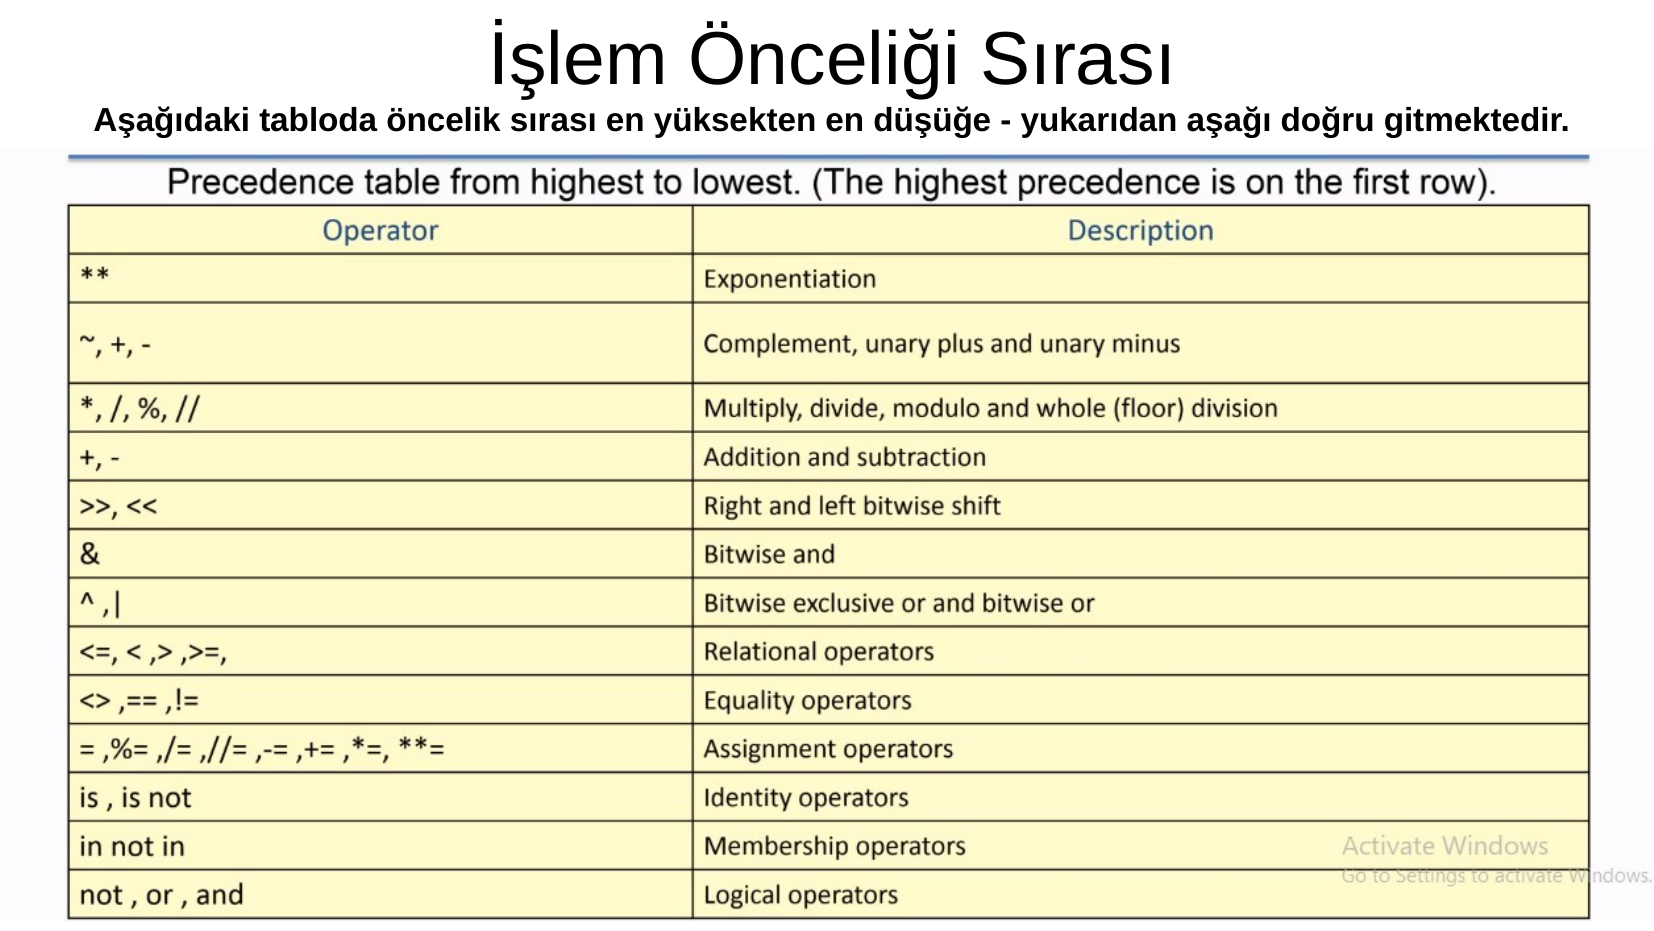

# İşlem Önceliği Sırası Aşağıdaki tabloda öncelik sırası en yüksekten en düşüğe - yukarıdan aşağı doğru gitmektedir.